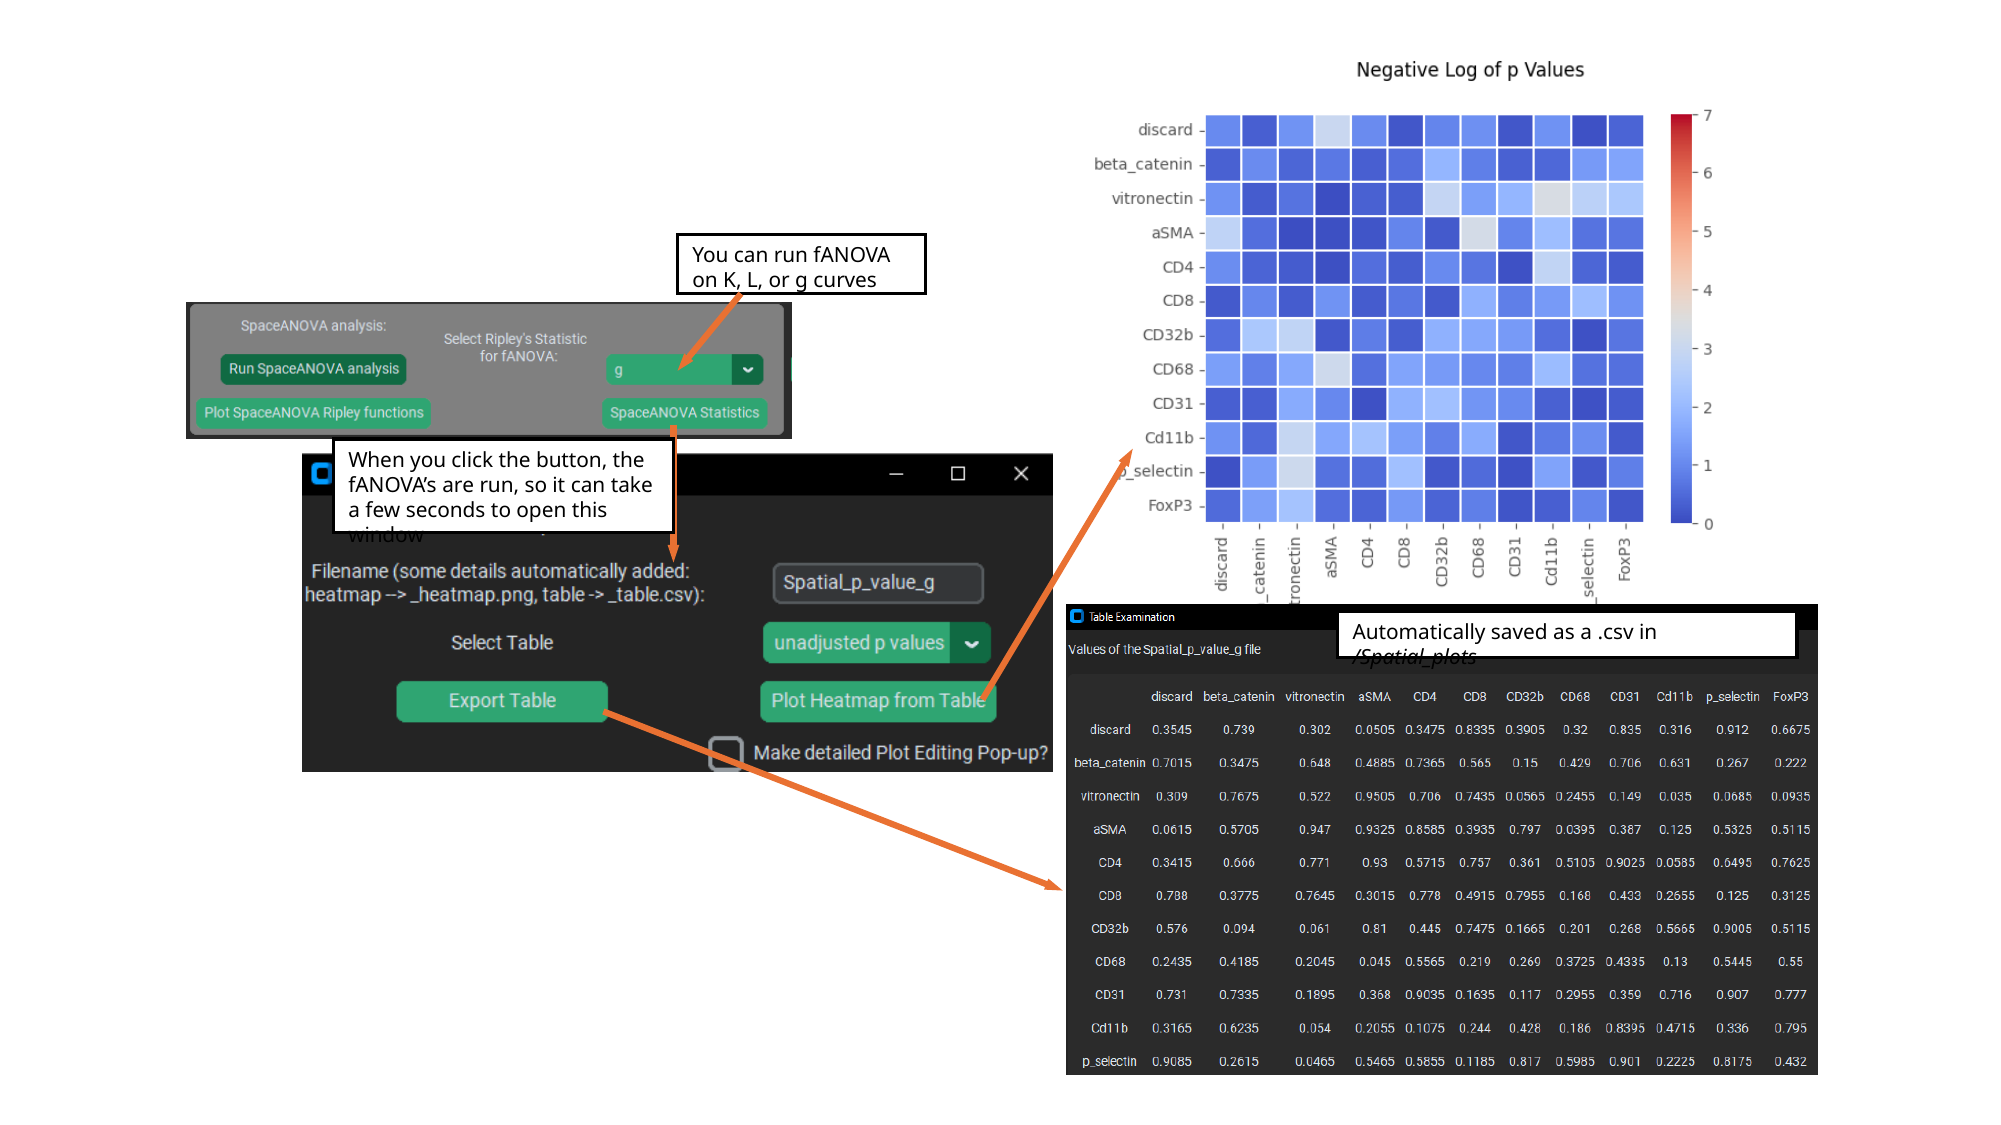

You can run fANOVA on K, L, or g curves
When you click the button, the fANOVA’s are run, so it can take a few seconds to open this window
Automatically saved as a .csv in /Spatial_plots